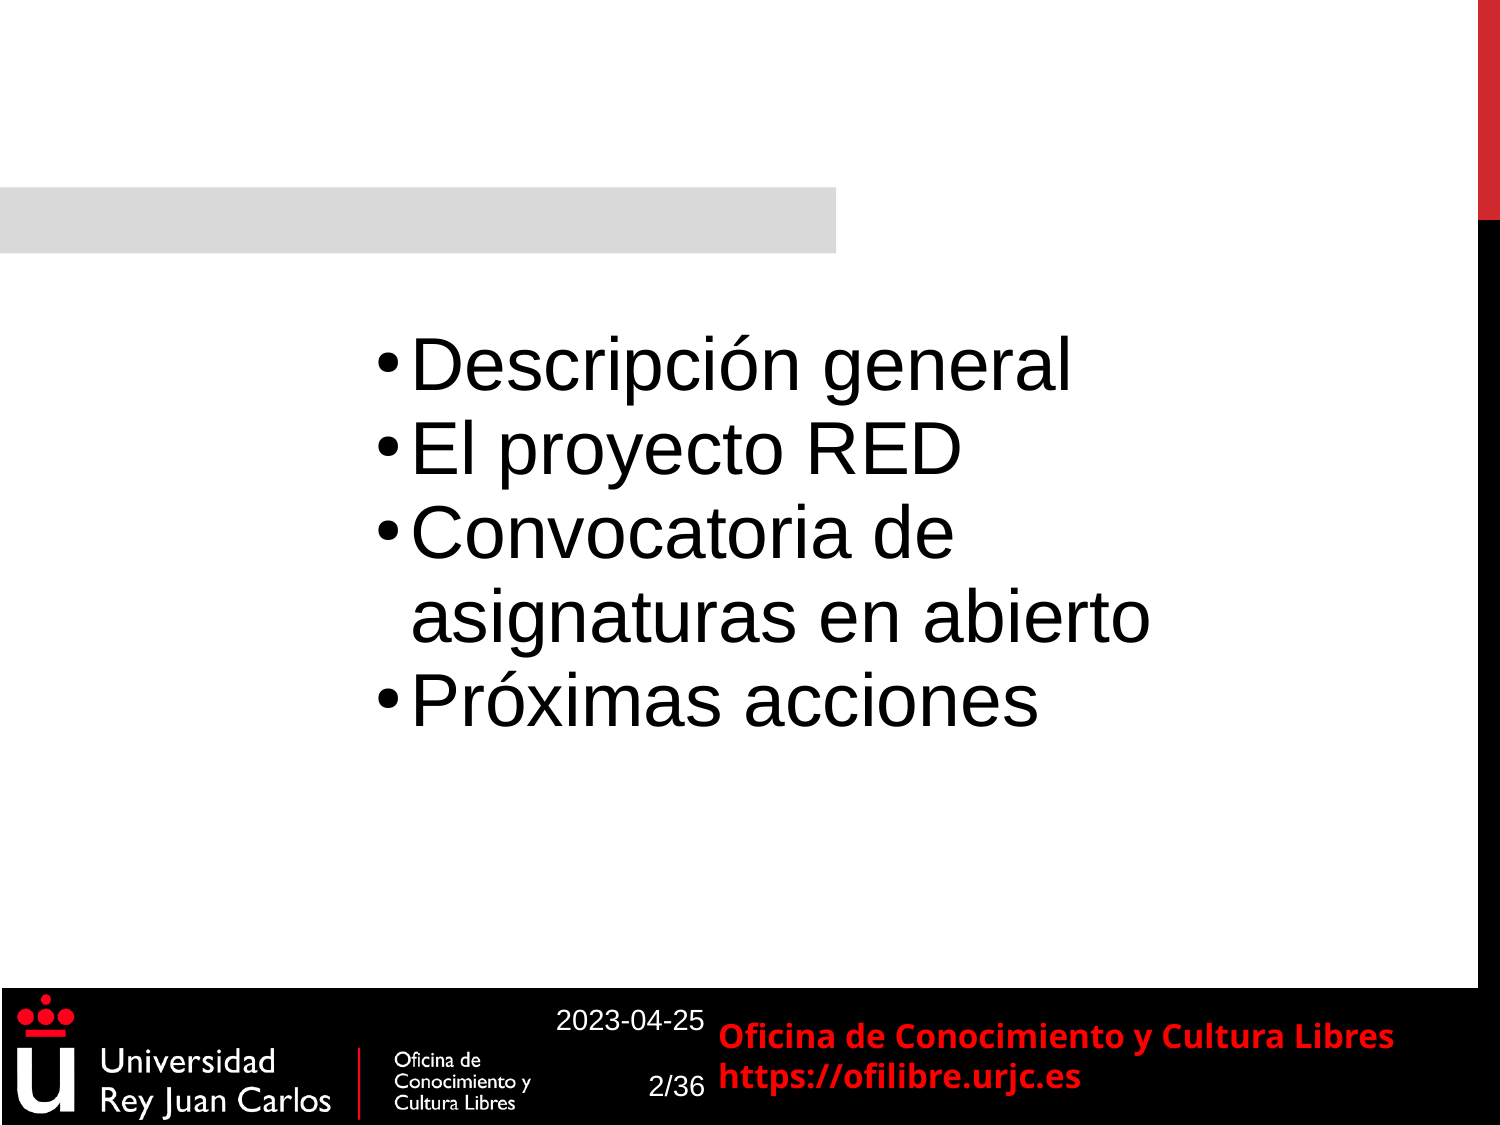

#
Descripción general
El proyecto RED
Convocatoria de asignaturas en abierto
Próximas acciones